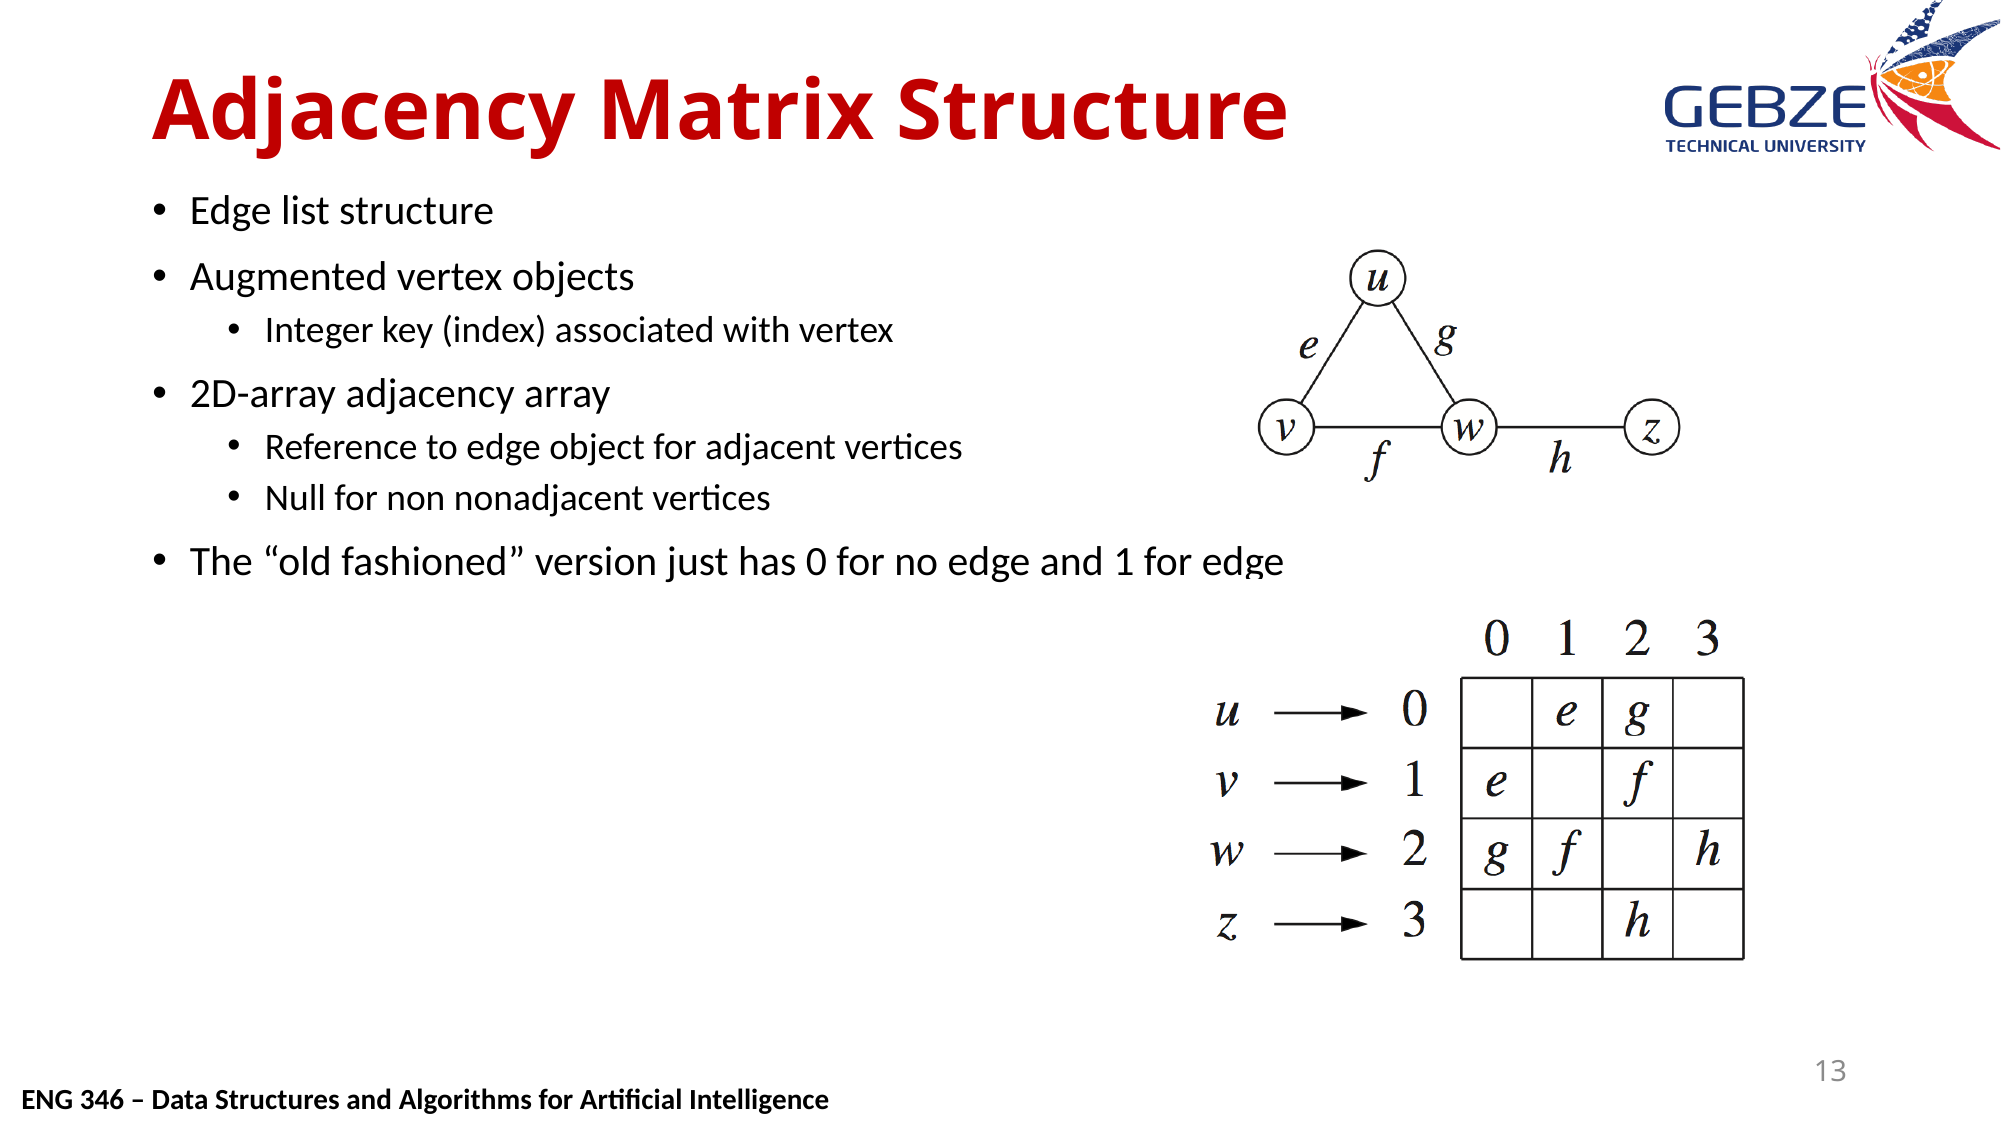

# Adjacency Matrix Structure
Edge list structure
Augmented vertex objects
Integer key (index) associated with vertex
2D-array adjacency array
Reference to edge object for adjacent vertices
Null for non nonadjacent vertices
The “old fashioned” version just has 0 for no edge and 1 for edge